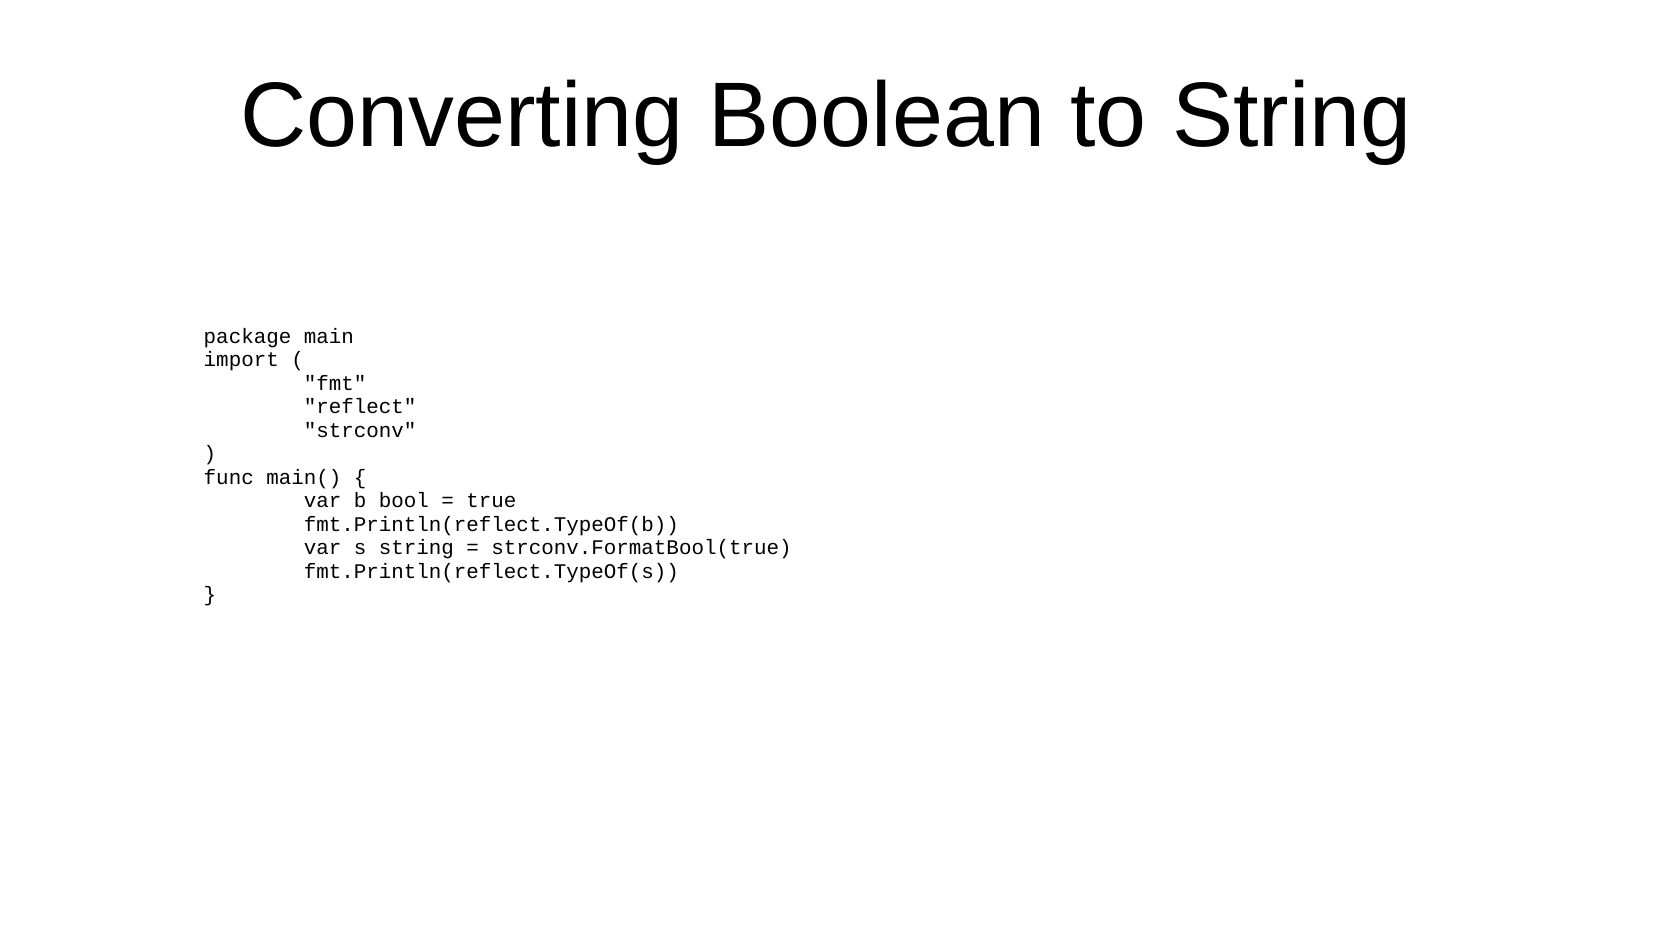

# Converting Boolean to String
package main
import (
 "fmt"
 "reflect"
 "strconv"
)
func main() {
 var b bool = true
 fmt.Println(reflect.TypeOf(b))
 var s string = strconv.FormatBool(true)
 fmt.Println(reflect.TypeOf(s))
}